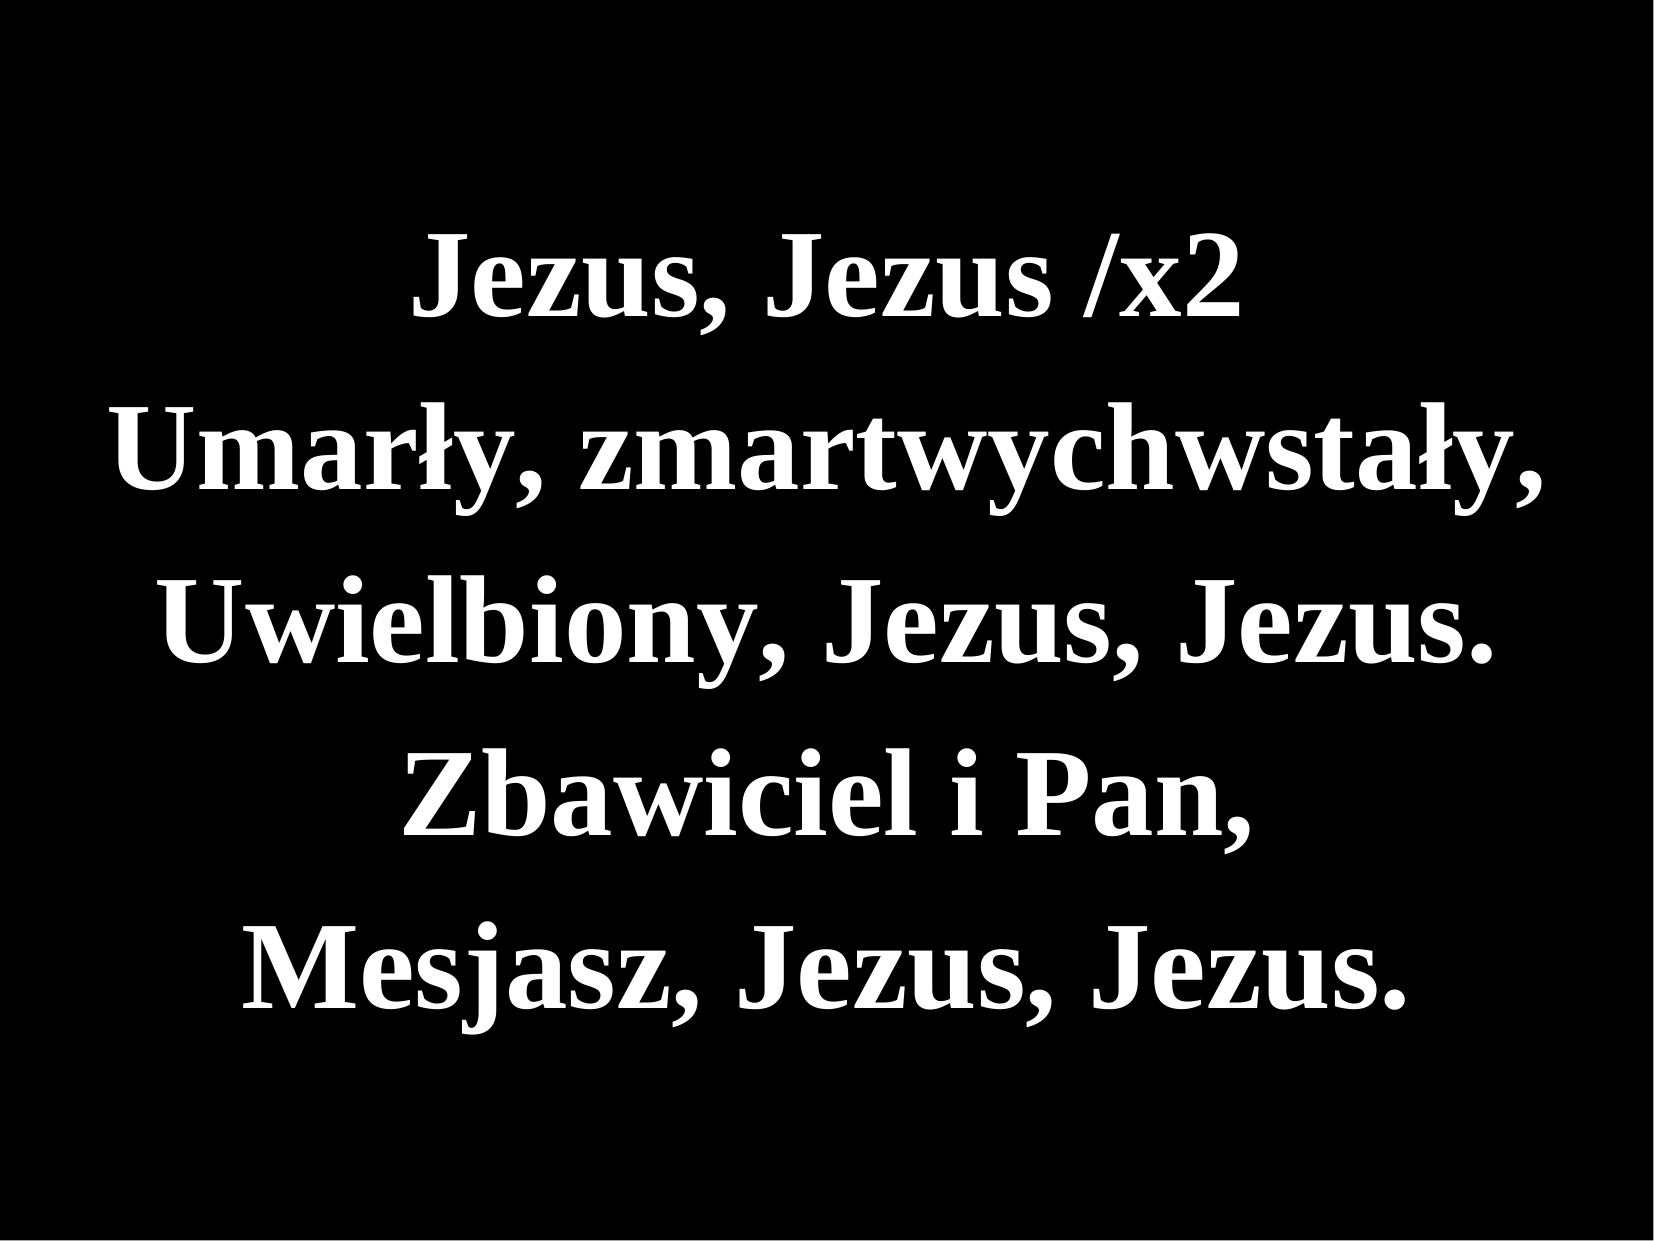

# Jezus, Jezus /x2 ppp Umarły, zmartwychwstały, ppp Uwielbiony, Jezus, Jezus. ppp Zbawiciel i Pan, ppp Mesjasz, Jezus, Jezus.